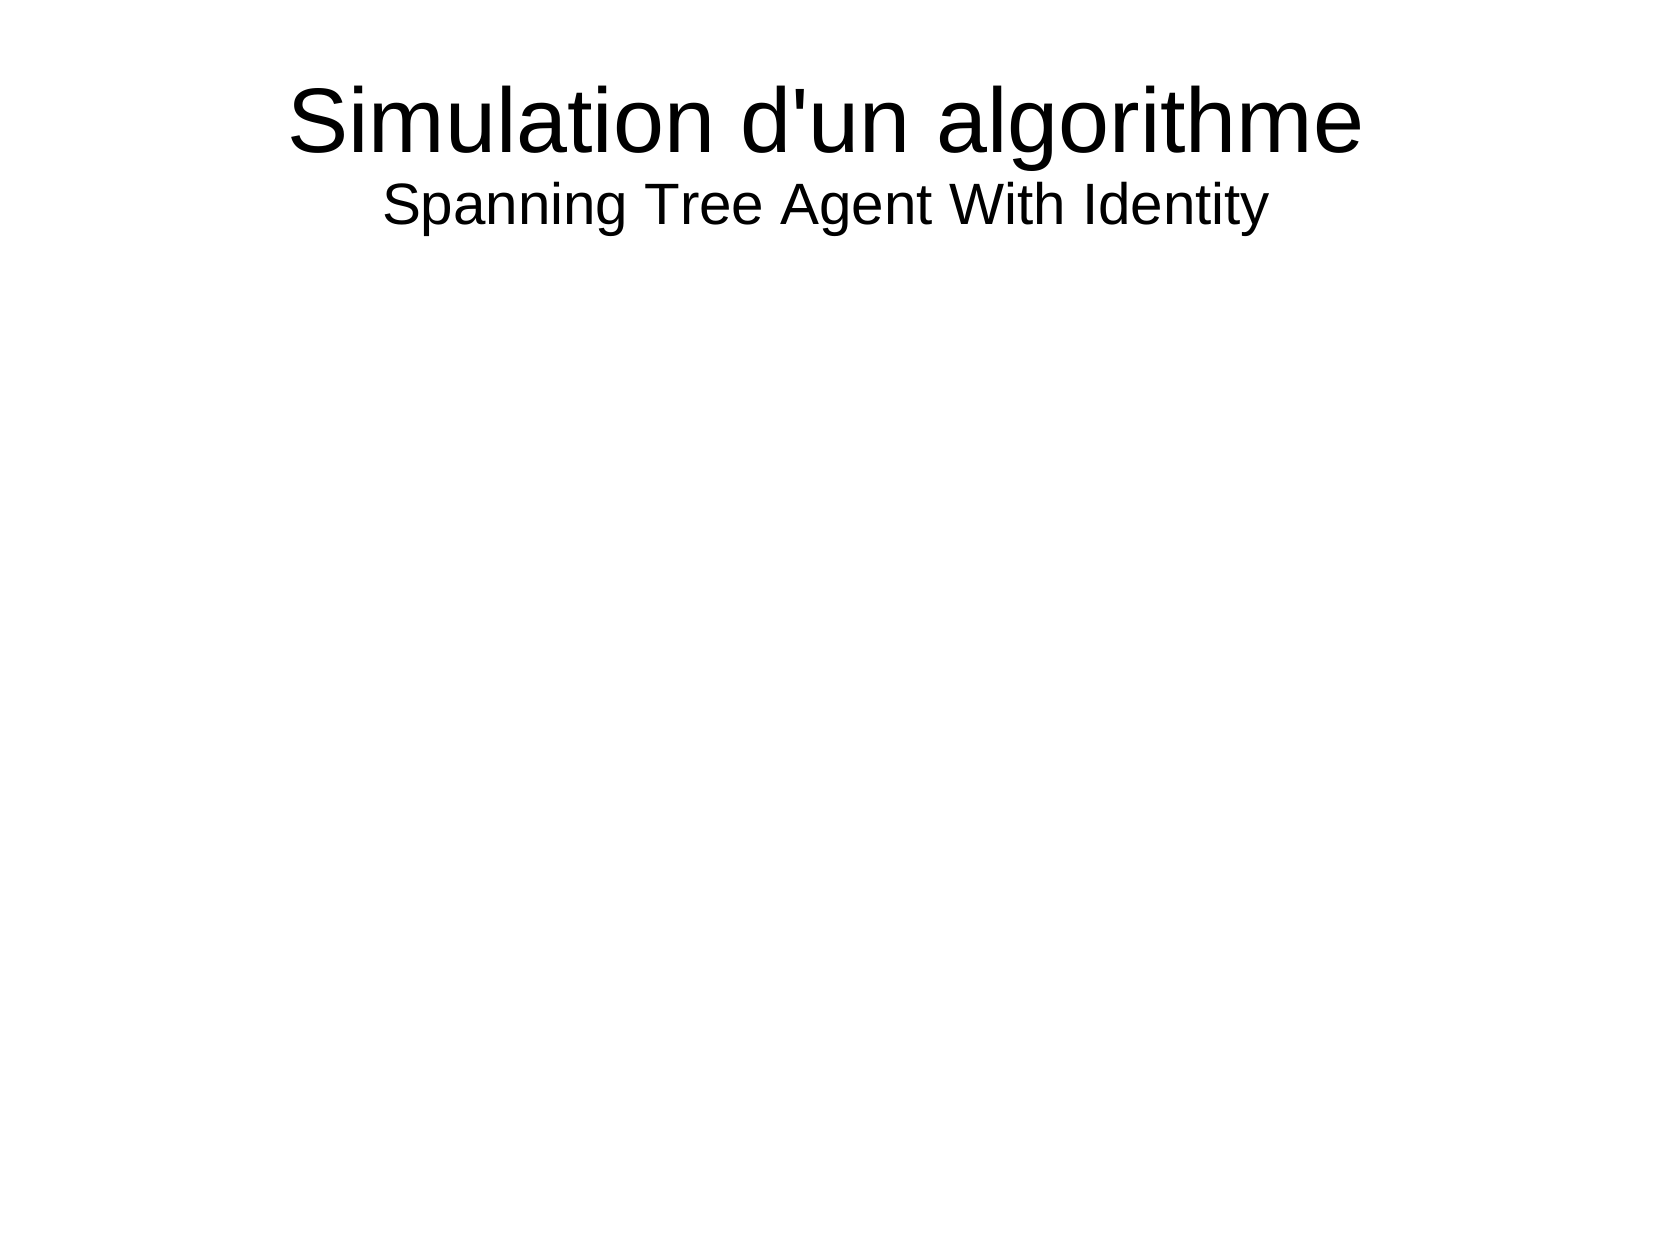

# Simulation d'un algorithme Spanning Tree Agent With Identity